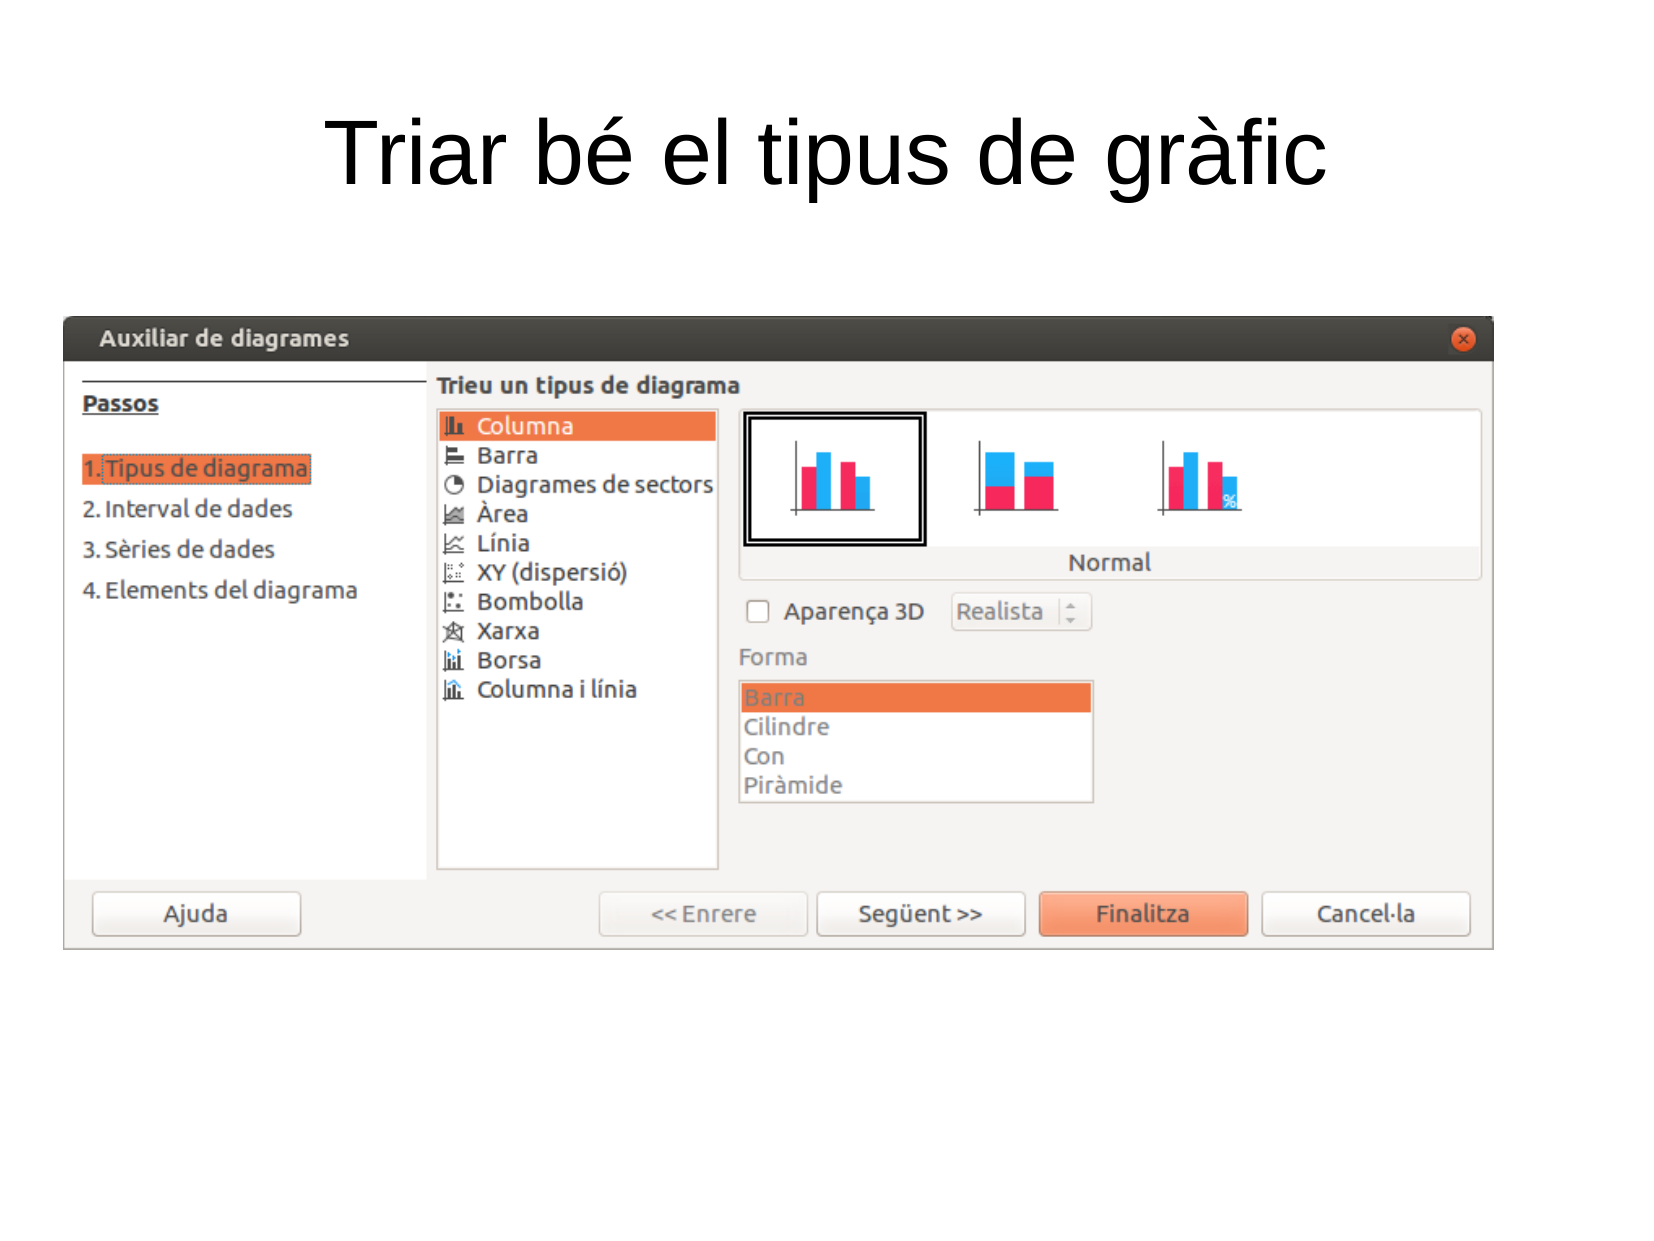

# Triar bé el tipus de gràfic